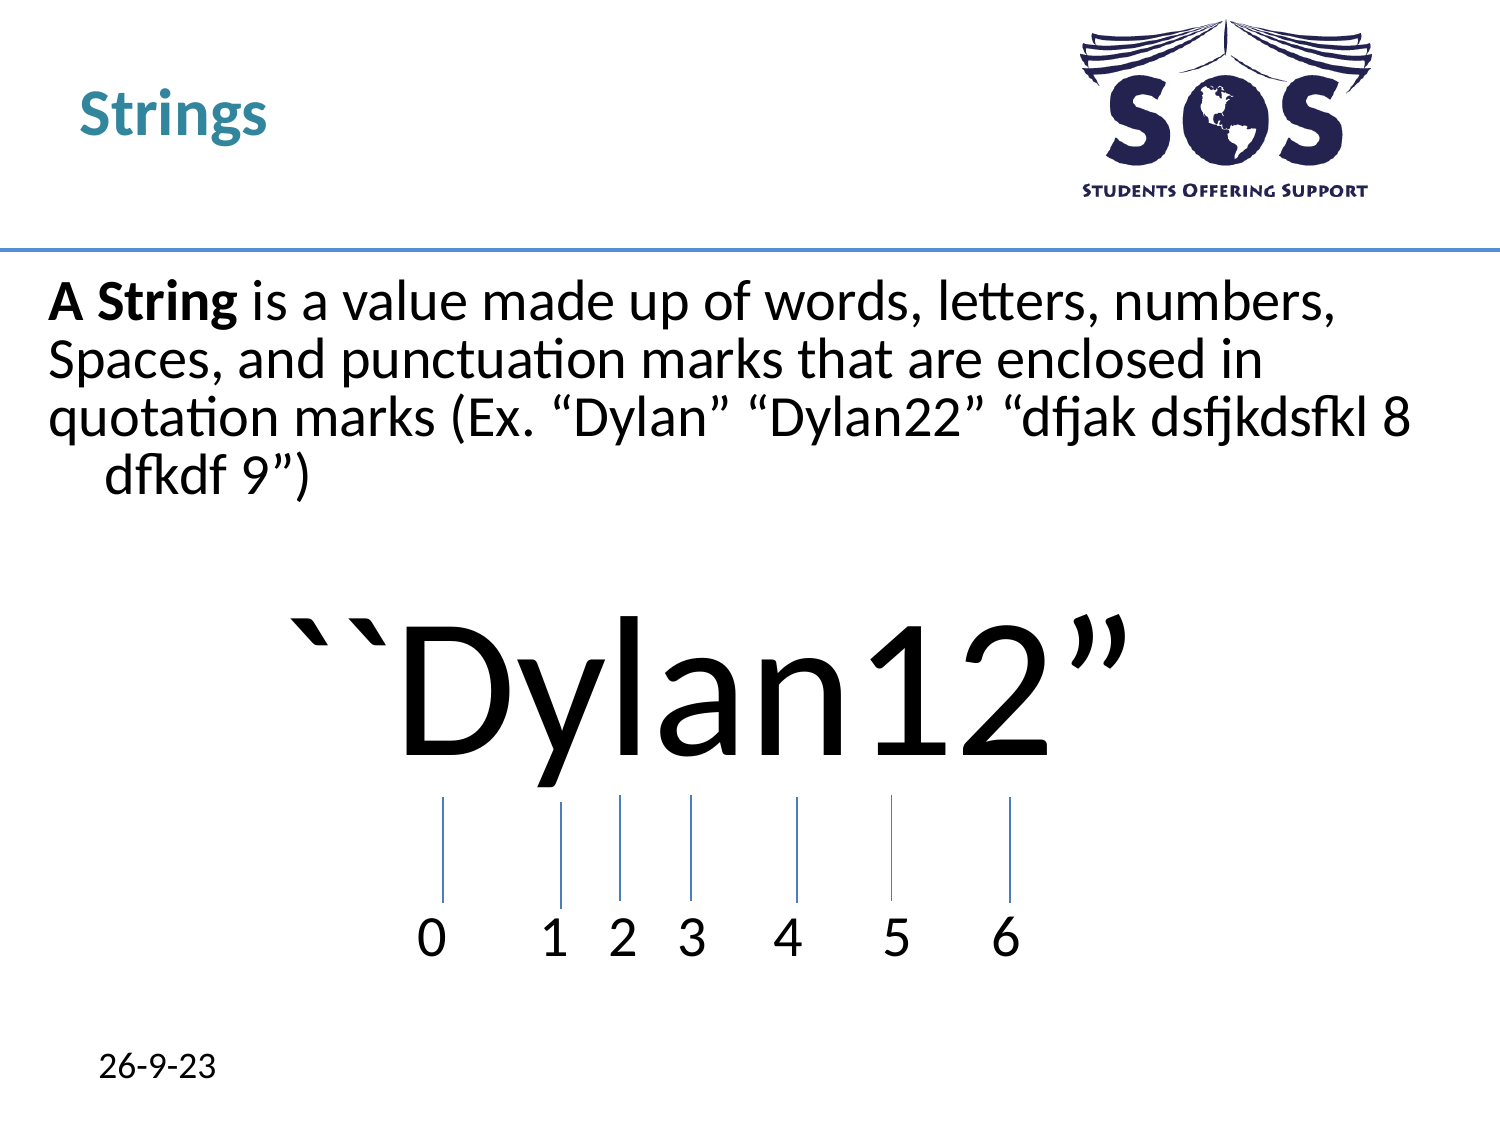

# Strings
A String is a value made up of words, letters, numbers,
Spaces, and punctuation marks that are enclosed in
quotation marks (Ex. “Dylan” “Dylan22” “dfjak dsfjkdsfkl 8 dfkdf 9”)
``Dylan12”
 0 1 2 3 4 5 6